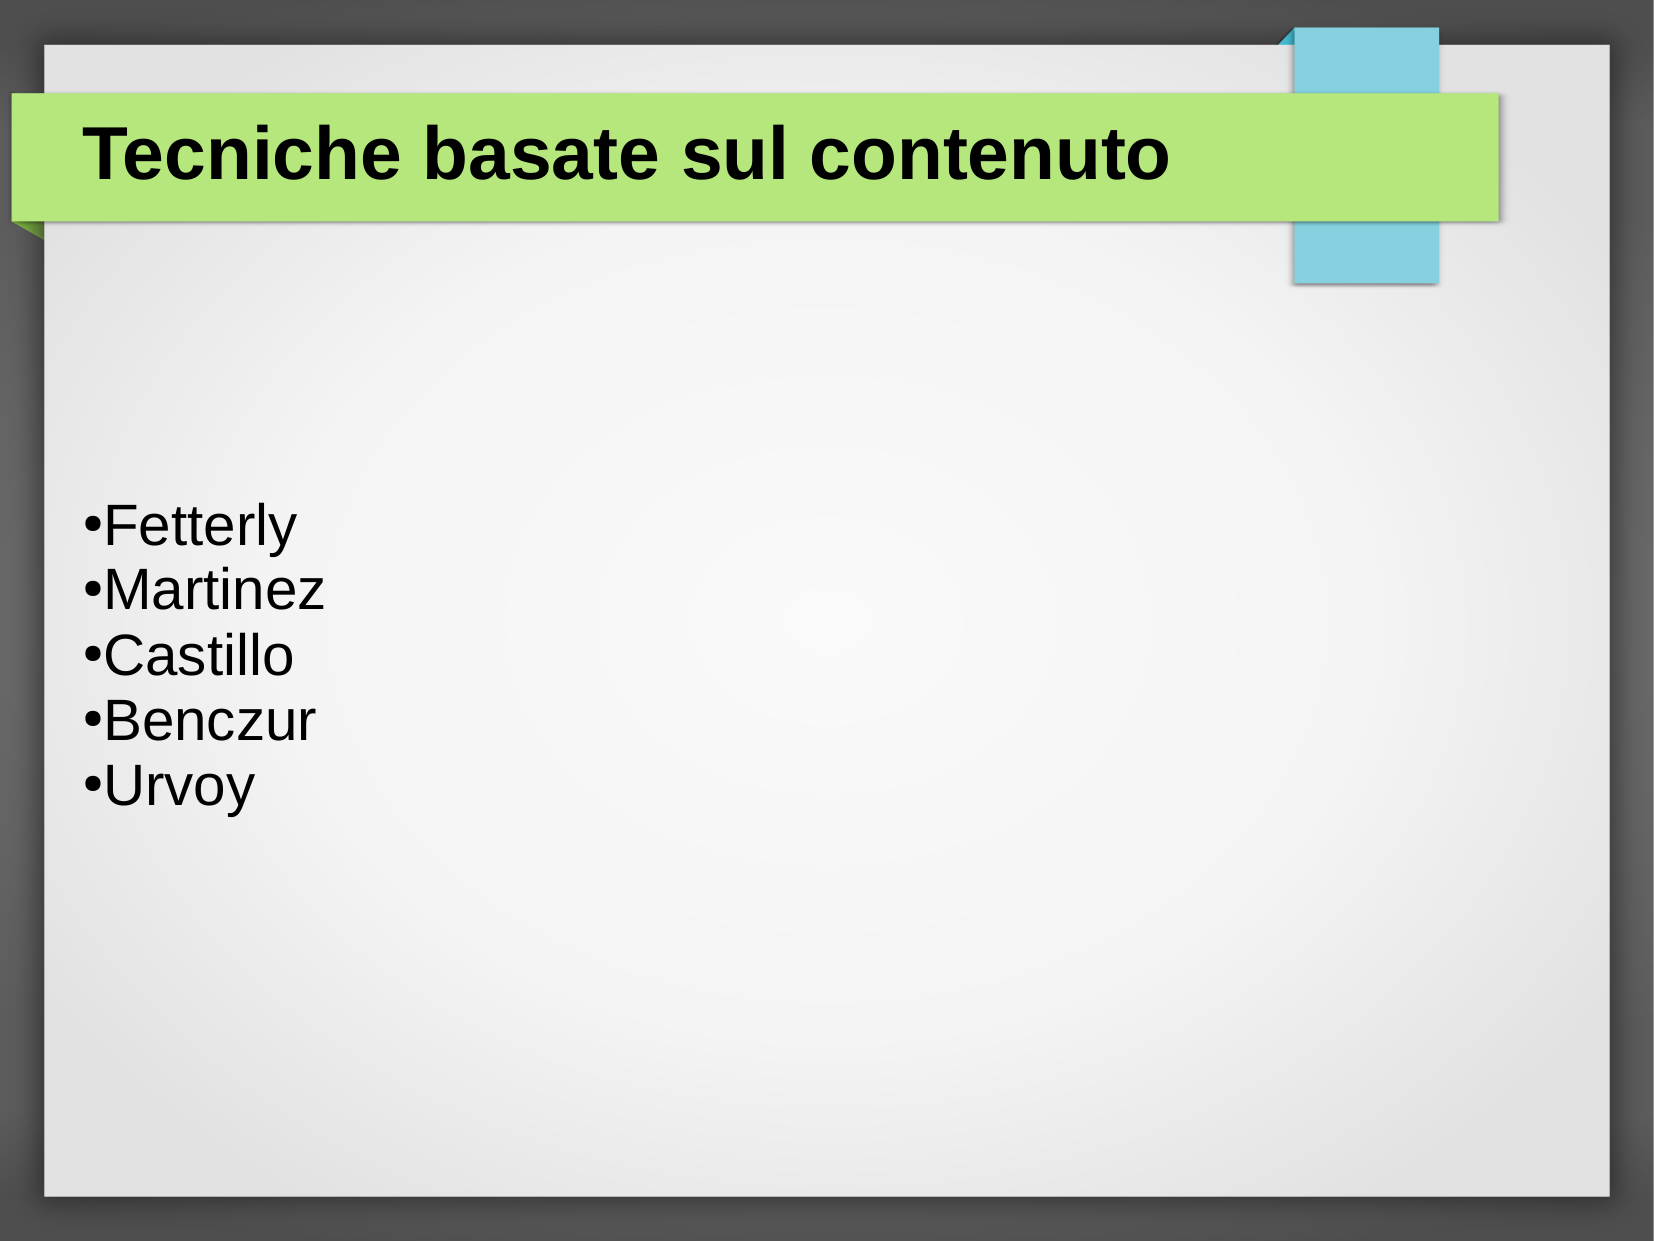

# Tecniche basate sul contenuto
Fetterly
Martinez
Castillo
Benczur
Urvoy